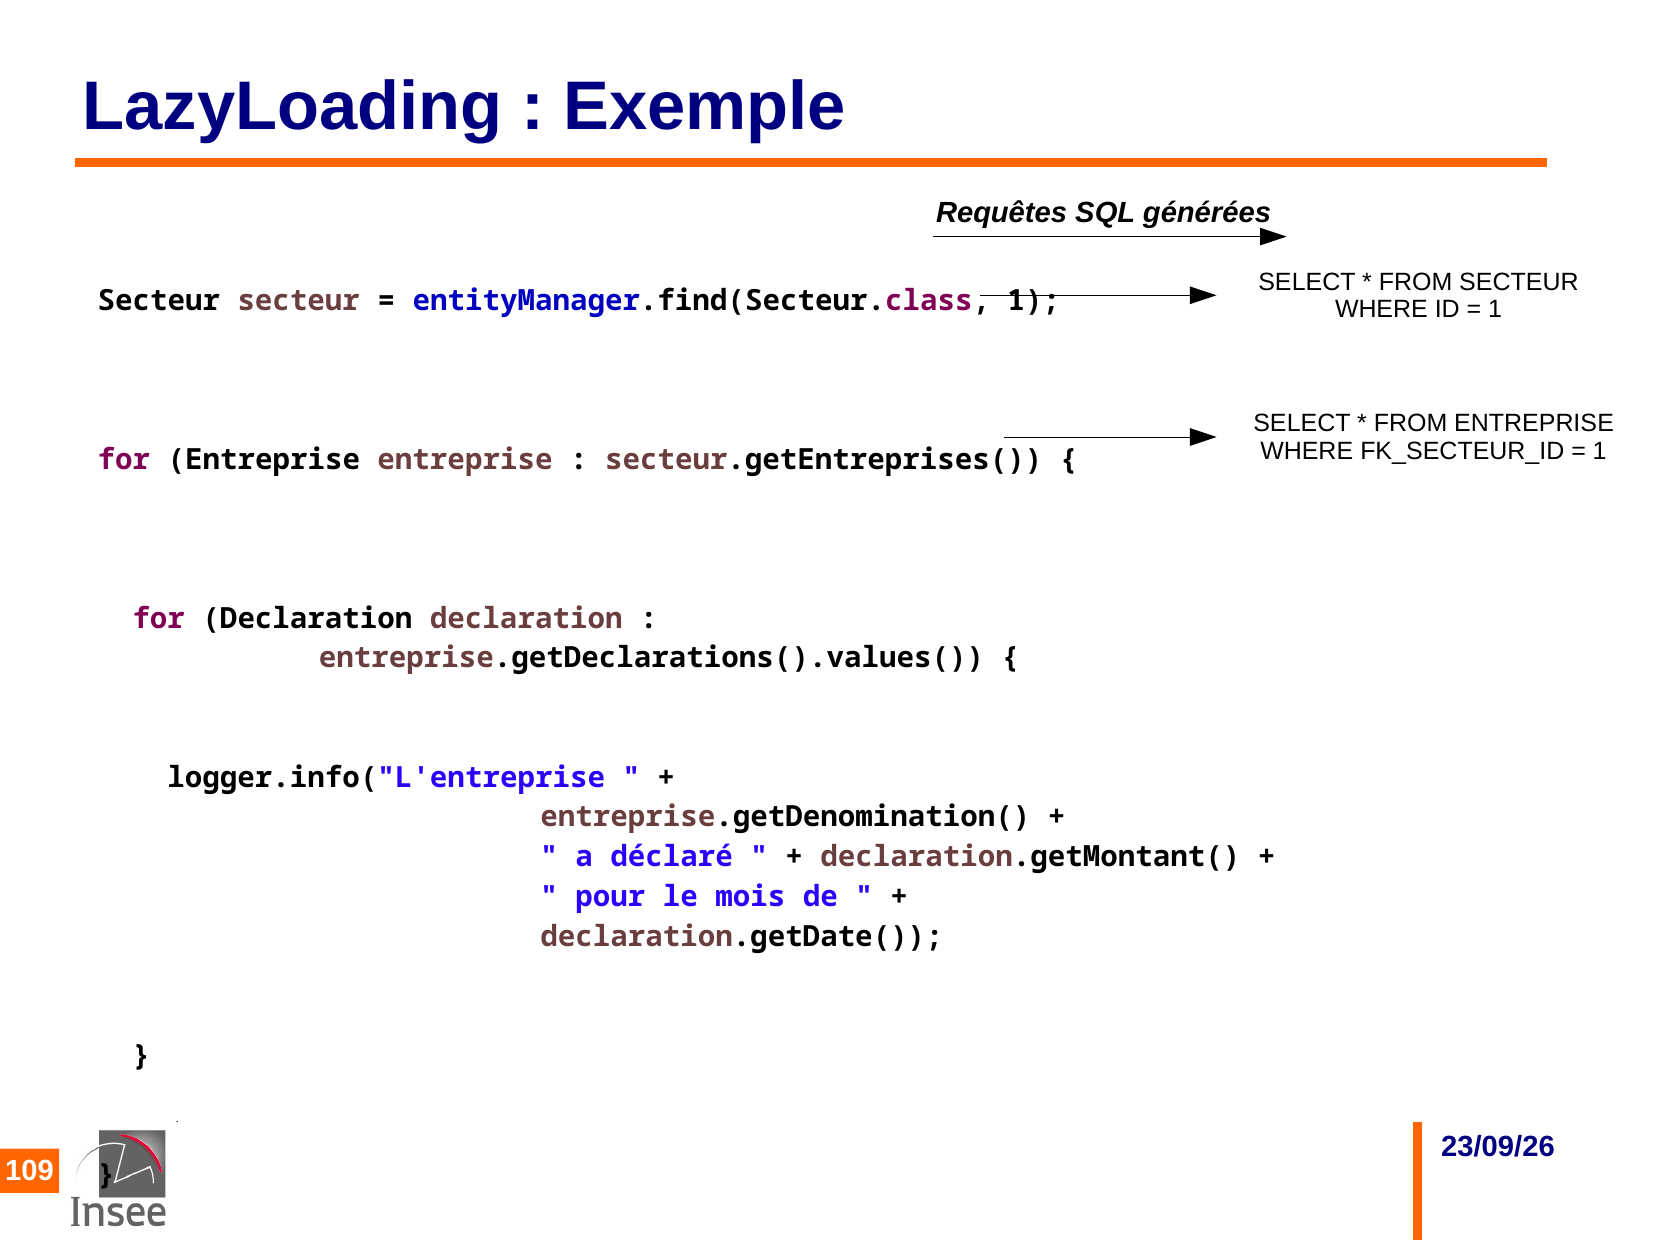

# LazyLoading : Exemple
Requêtes SQL générées
SELECT * FROM SECTEUR
WHERE ID = 1
Secteur secteur = entityManager.find(Secteur.class, 1);
for (Entreprise entreprise : secteur.getEntreprises()) {
 for (Declaration declaration :
			entreprise.getDeclarations().values()) {
 logger.info("L'entreprise " +
						entreprise.getDenomination() +
						" a déclaré " + declaration.getMontant() +
						" pour le mois de " +
						declaration.getDate());
 }
}
SELECT * FROM ENTREPRISE
WHERE FK_SECTEUR_ID = 1
109